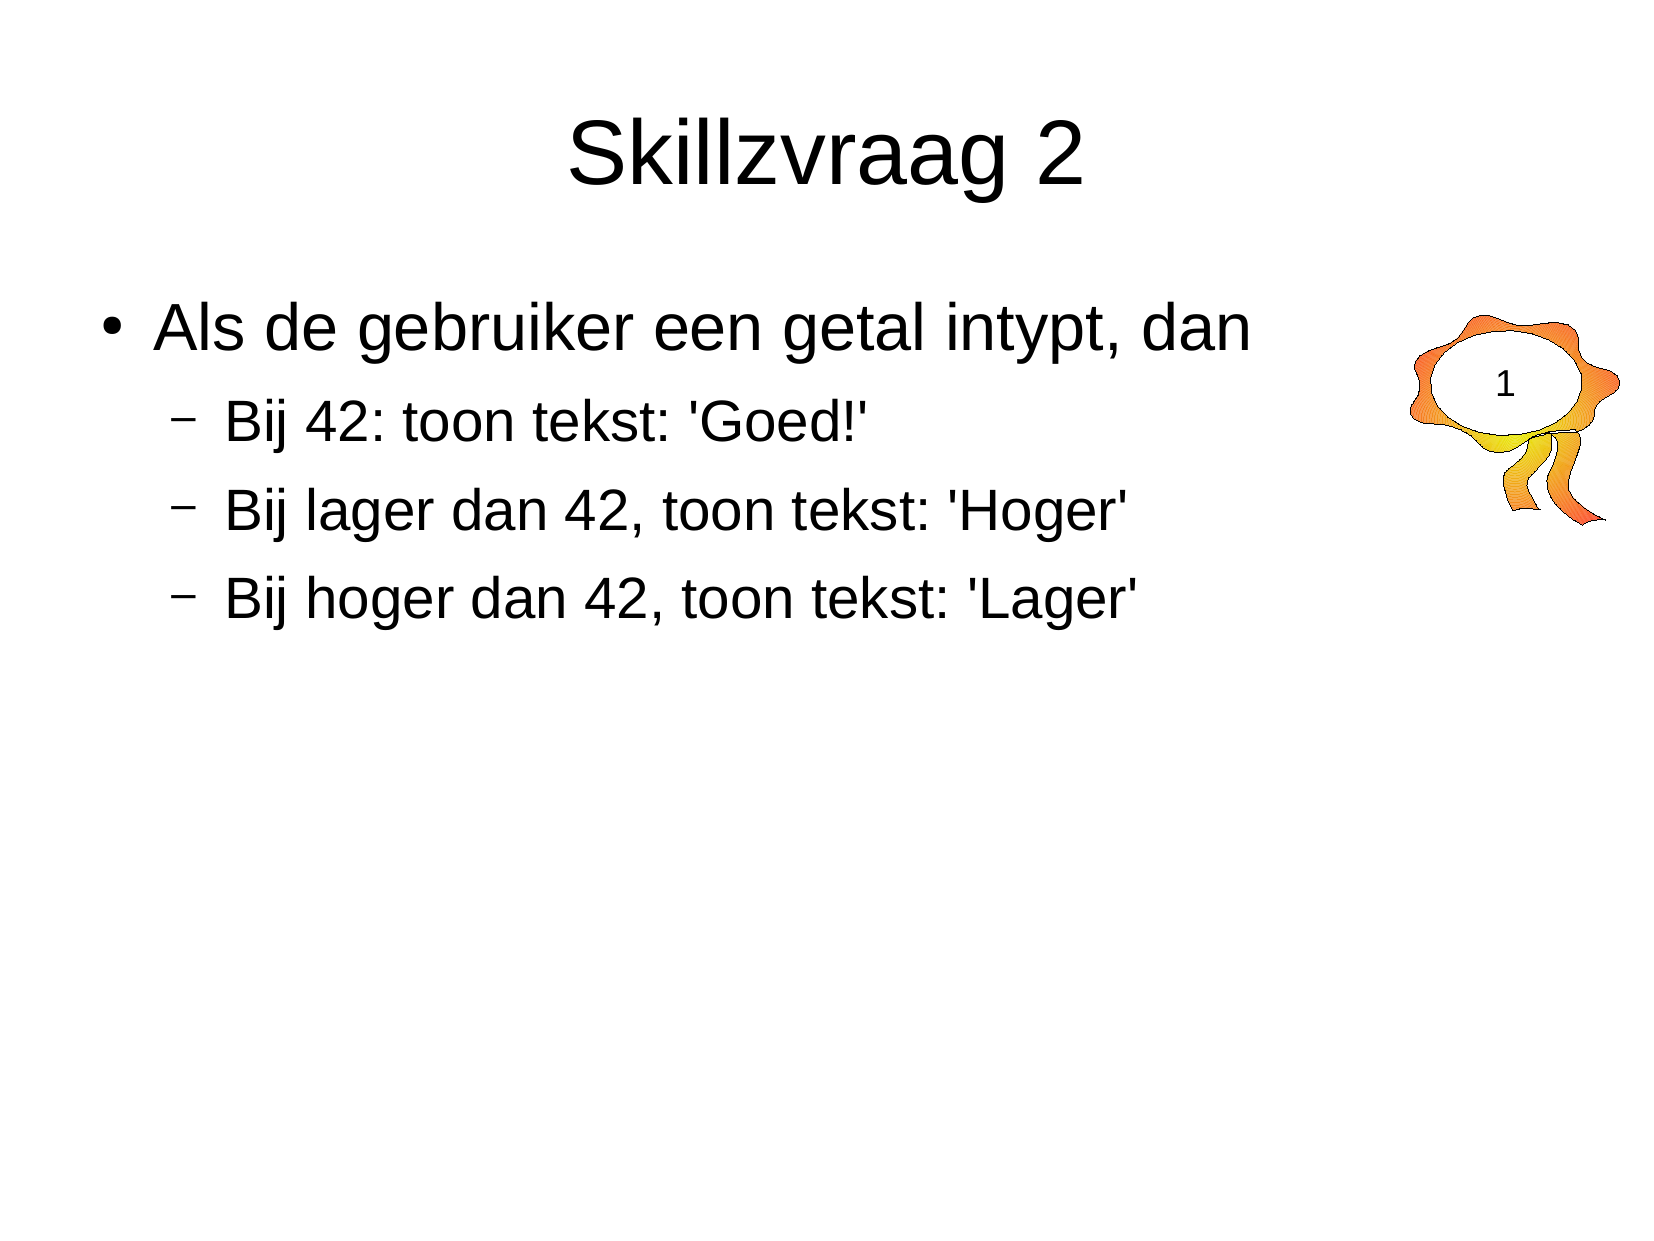

# Skillzvraag 2
Als de gebruiker een getal intypt, dan
Bij 42: toon tekst: 'Goed!'
Bij lager dan 42, toon tekst: 'Hoger'
Bij hoger dan 42, toon tekst: 'Lager'
1